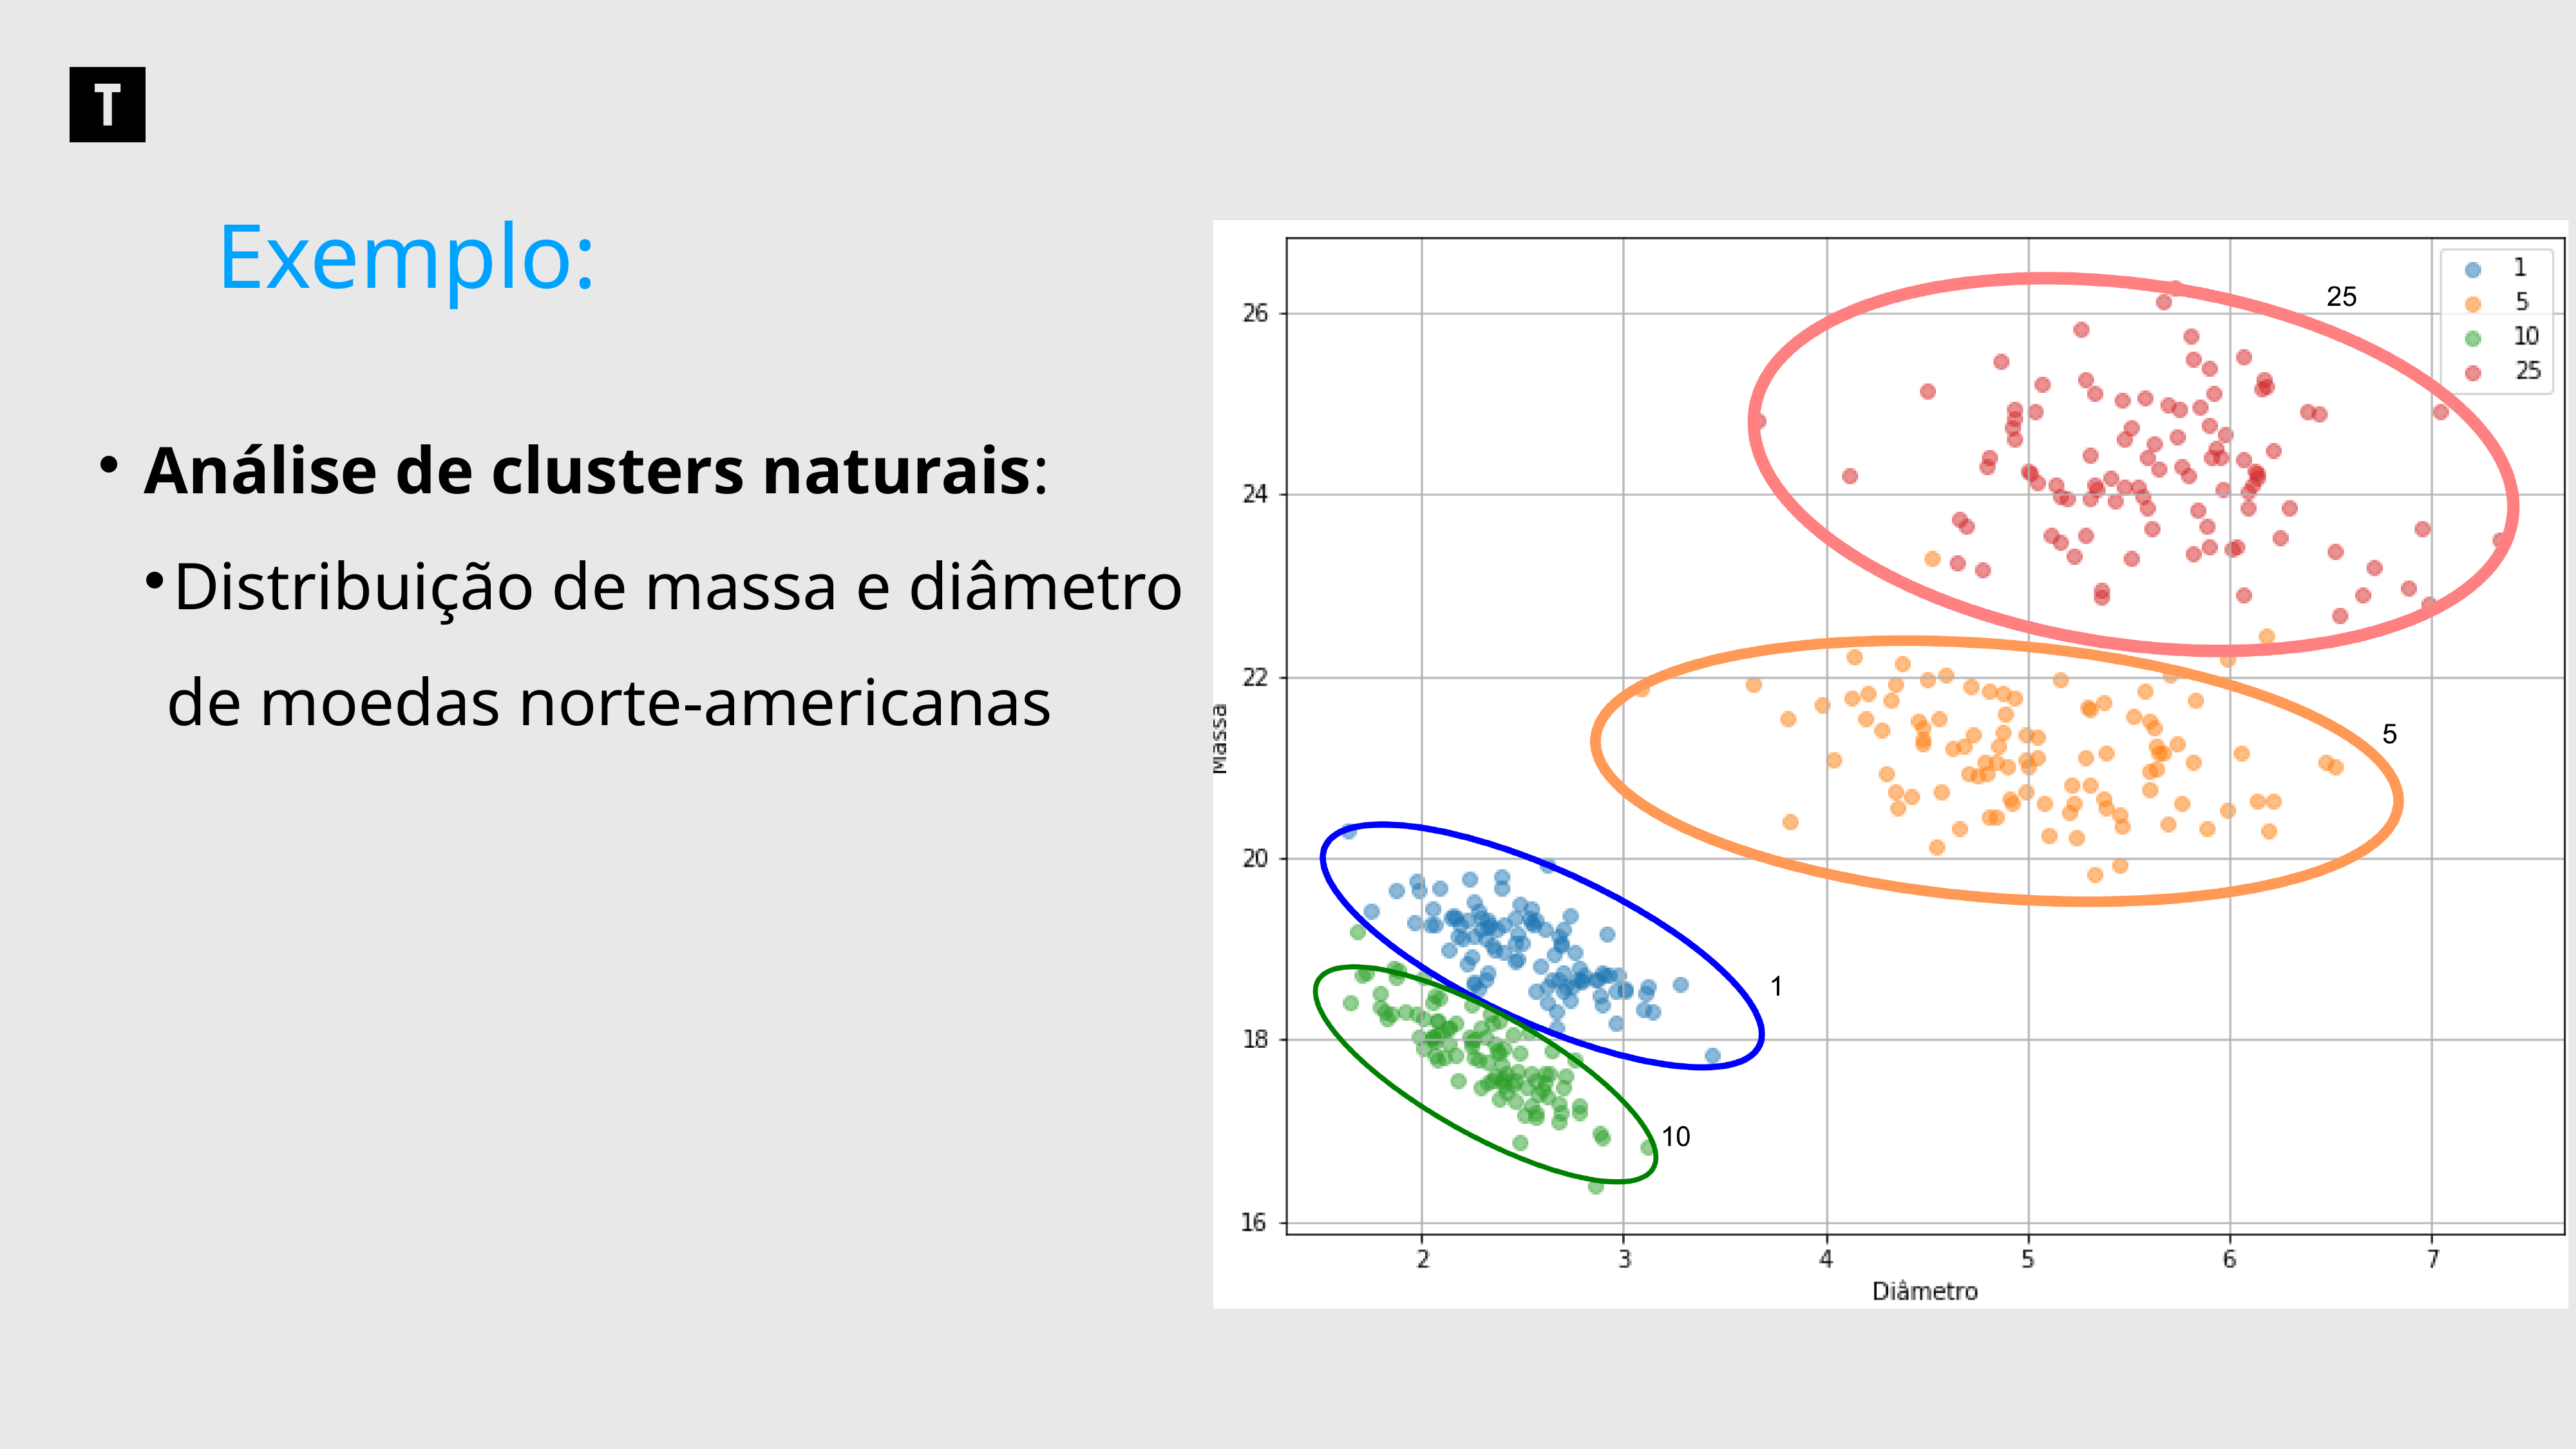

Exemplo:
 Análise de clusters naturais:
Distribuição de massa e diâmetro de moedas norte-americanas